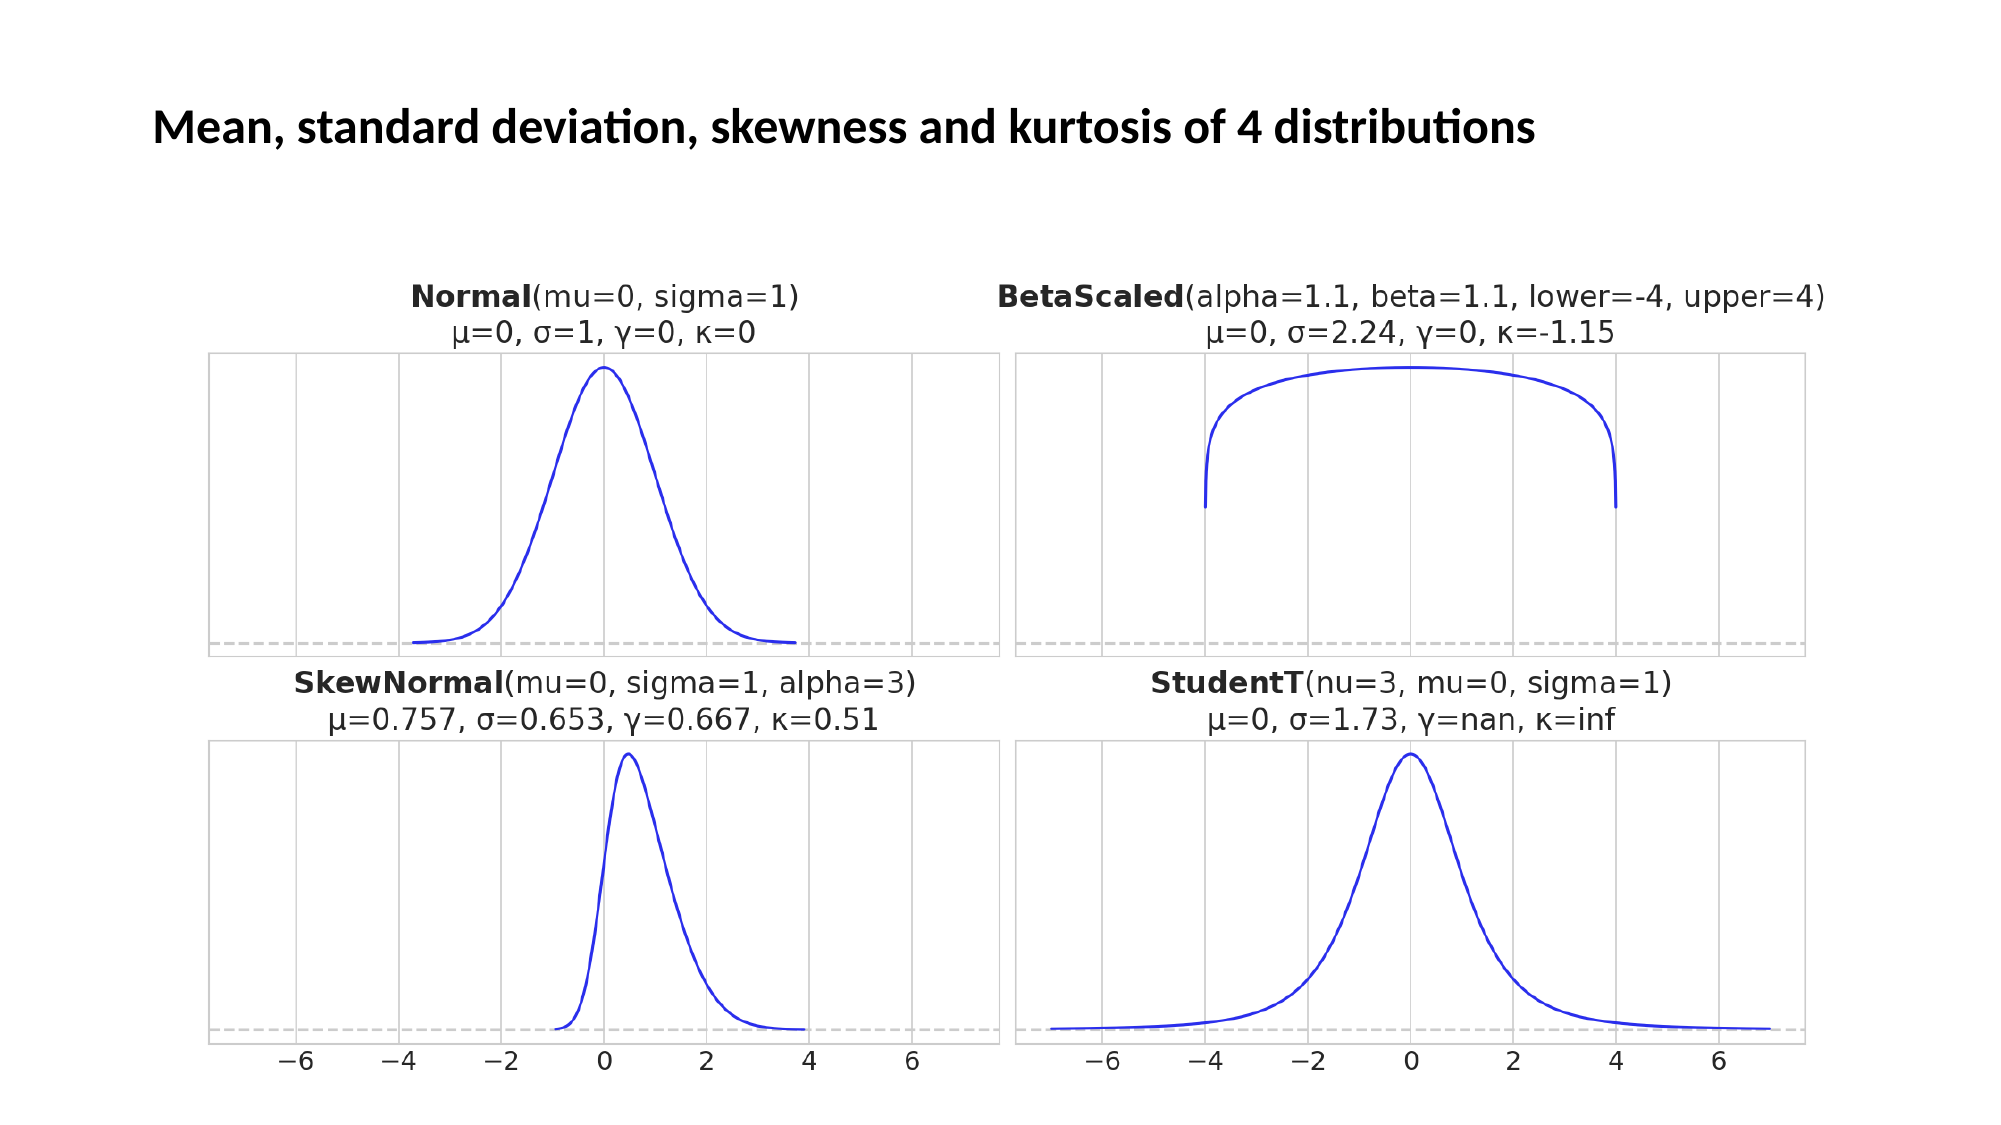

# Mean, standard deviation, skewness and kurtosis of 4 distributions